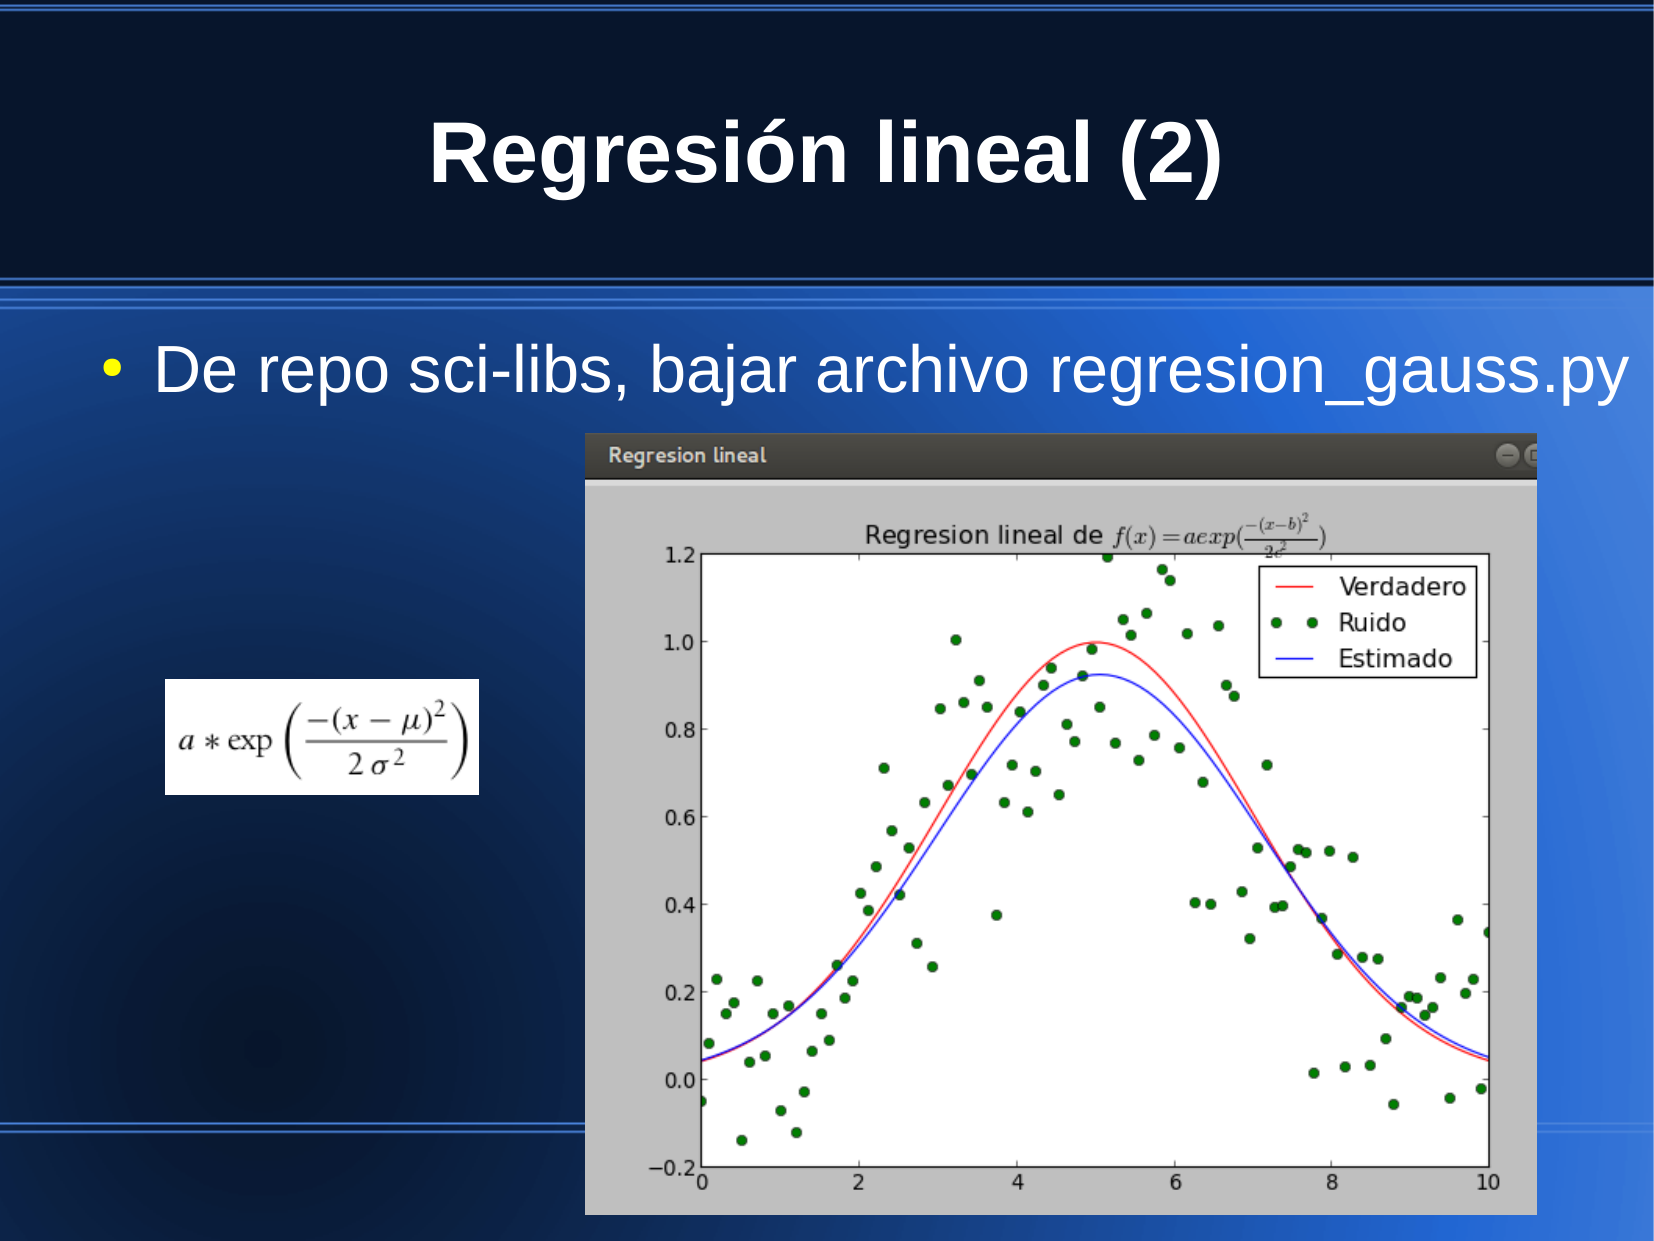

# Regresión lineal (2)
De repo sci-libs, bajar archivo regresion_gauss.py